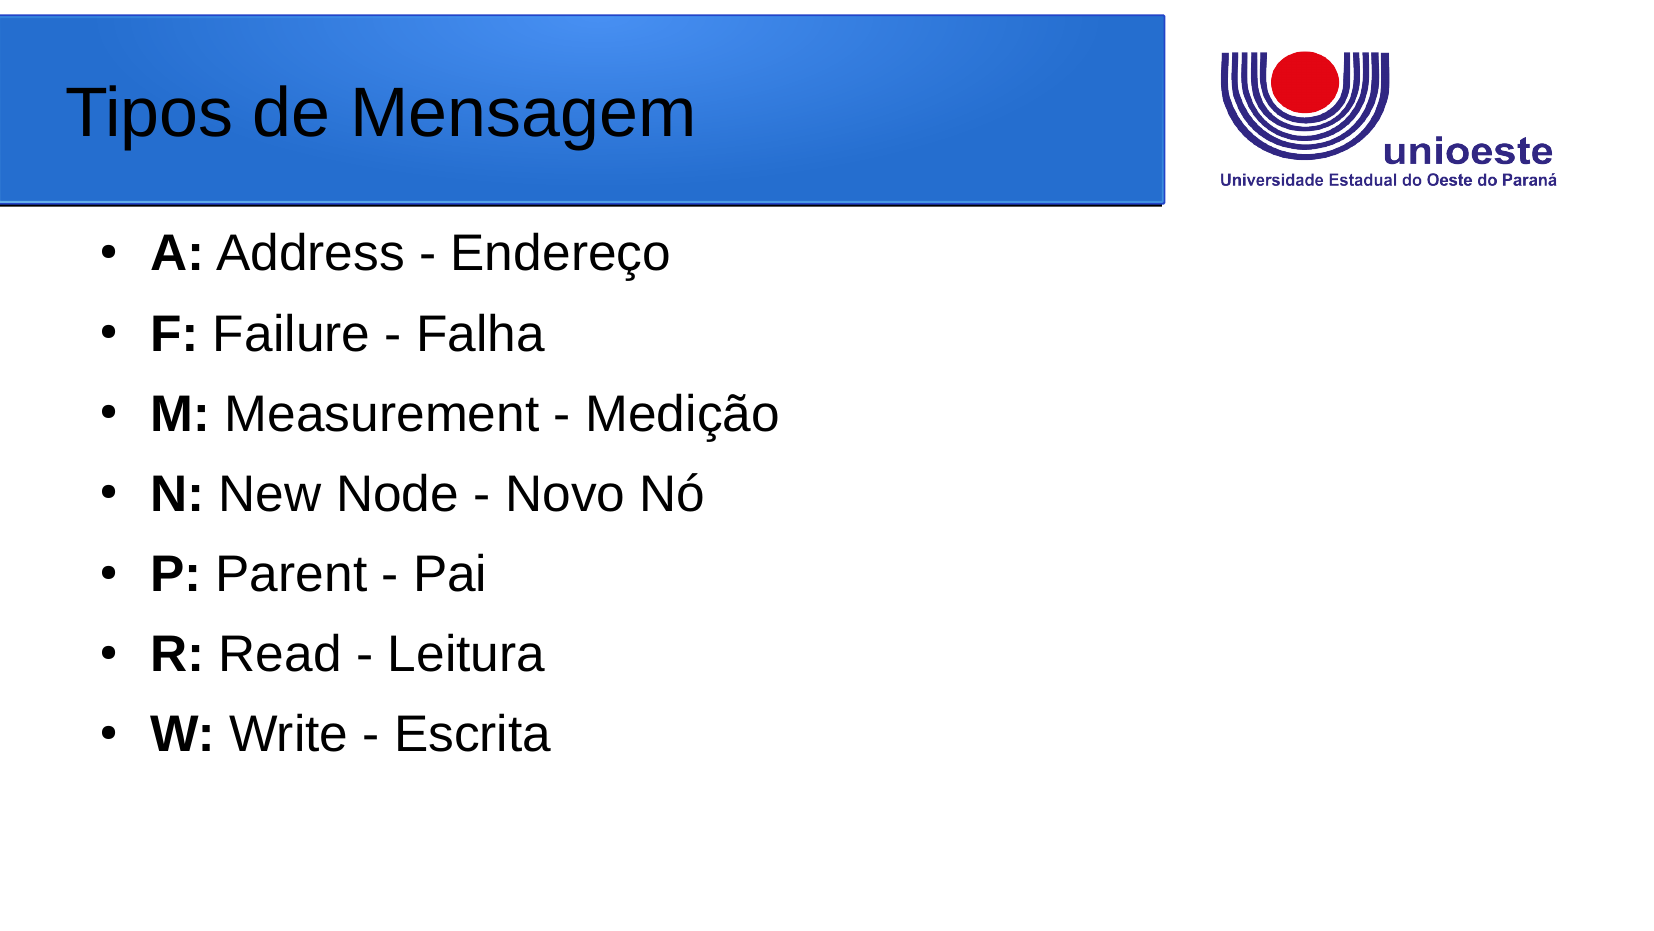

# Tipos de Mensagem
A: Address - Endereço
F: Failure - Falha
M: Measurement - Medição
N: New Node - Novo Nó
P: Parent - Pai
R: Read - Leitura
W: Write - Escrita